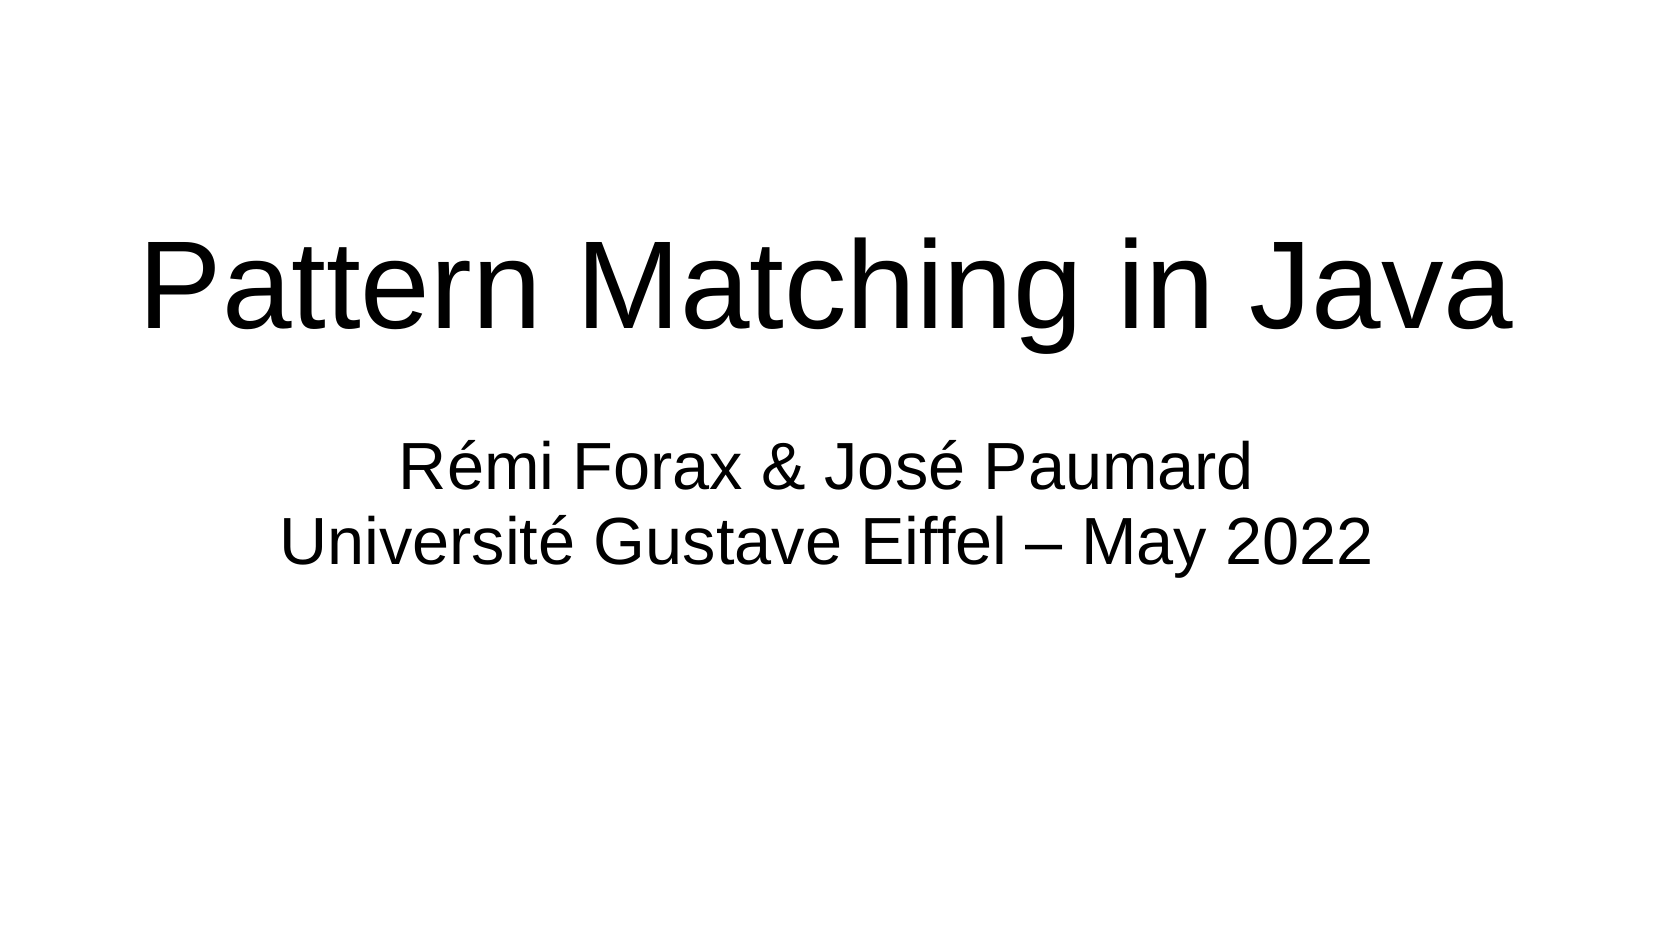

# Pattern Matching in Java Rémi Forax & José Paumard Université Gustave Eiffel – May 2022